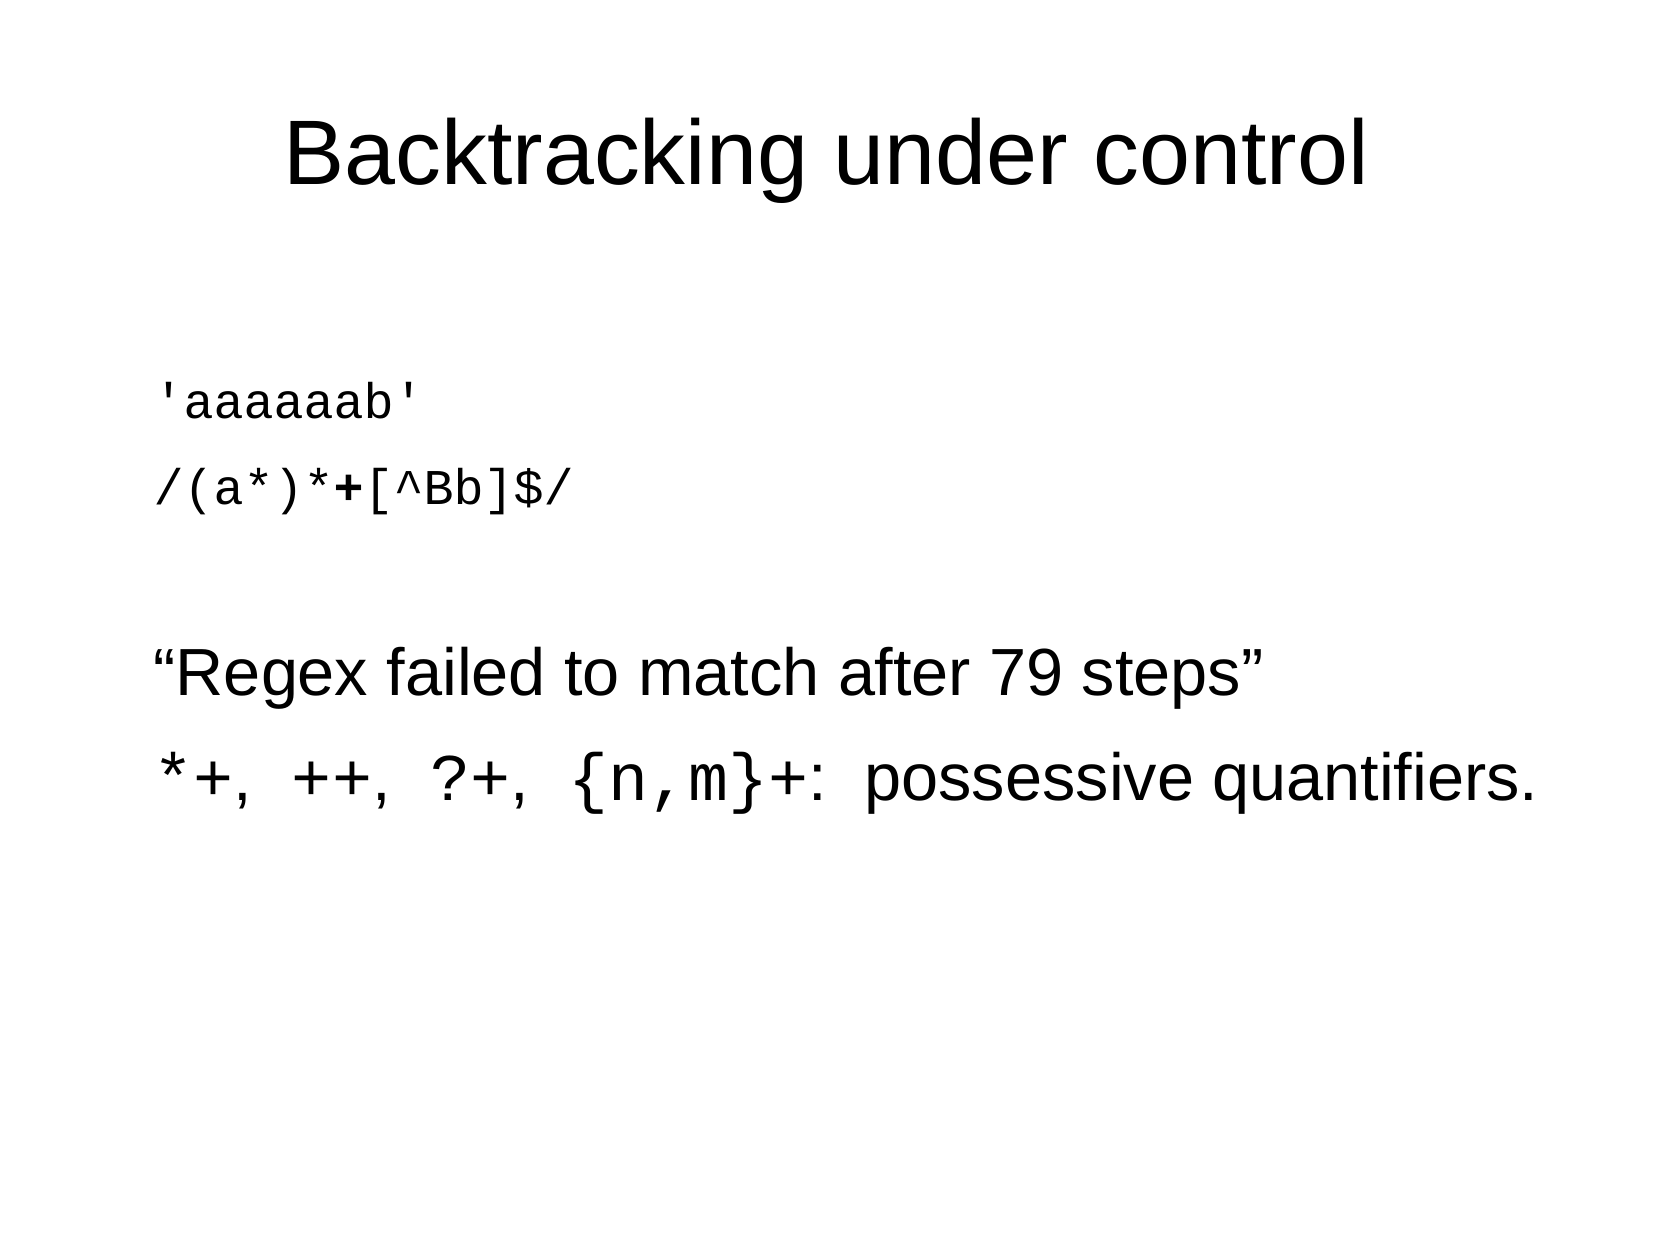

# Backtracking under control
'aaaaaab'
/(a*)*+[^Bb]$/
“Regex failed to match after 79 steps”
*+, ++, ?+, {n,m}+: possessive quantifiers.